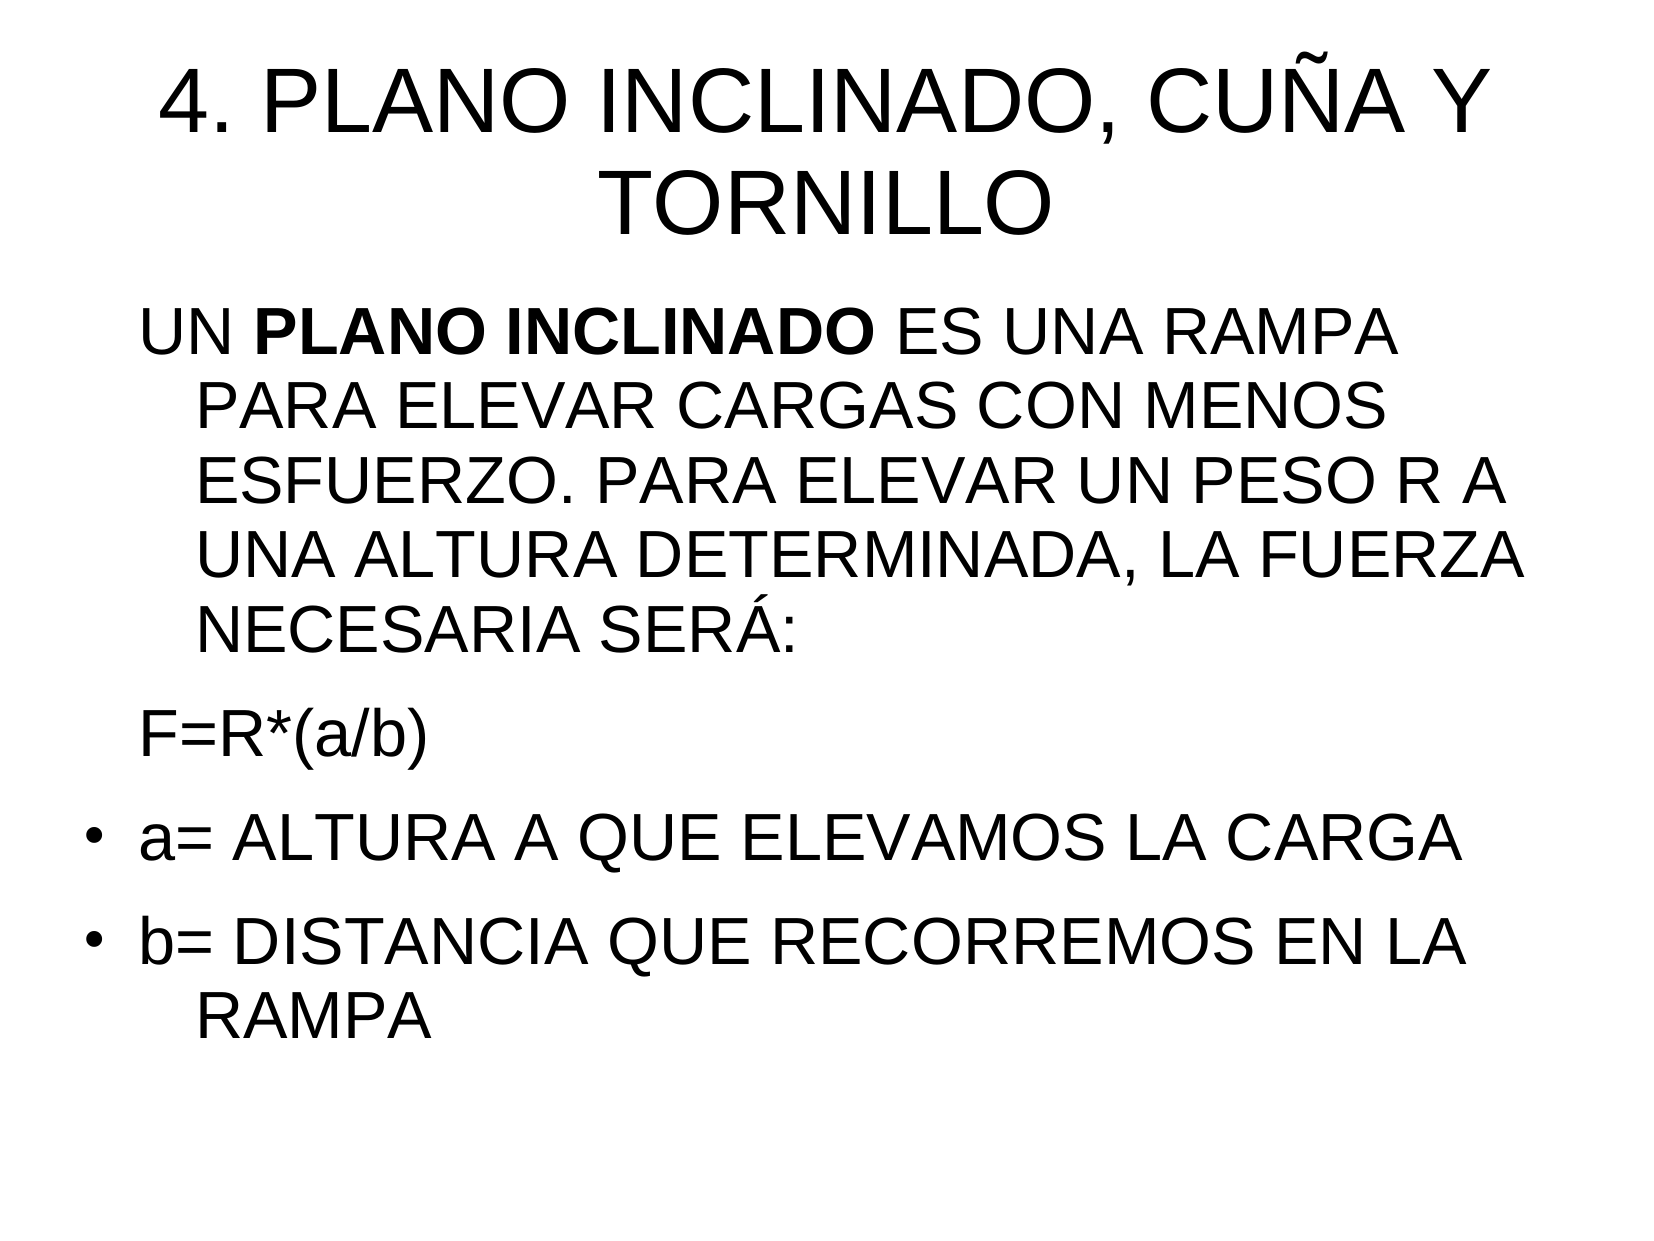

# 4. PLANO INCLINADO, CUÑA Y TORNILLO
UN PLANO INCLINADO ES UNA RAMPA PARA ELEVAR CARGAS CON MENOS ESFUERZO. PARA ELEVAR UN PESO R A UNA ALTURA DETERMINADA, LA FUERZA NECESARIA SERÁ:
F=R*(a/b)
a= ALTURA A QUE ELEVAMOS LA CARGA
b= DISTANCIA QUE RECORREMOS EN LA RAMPA